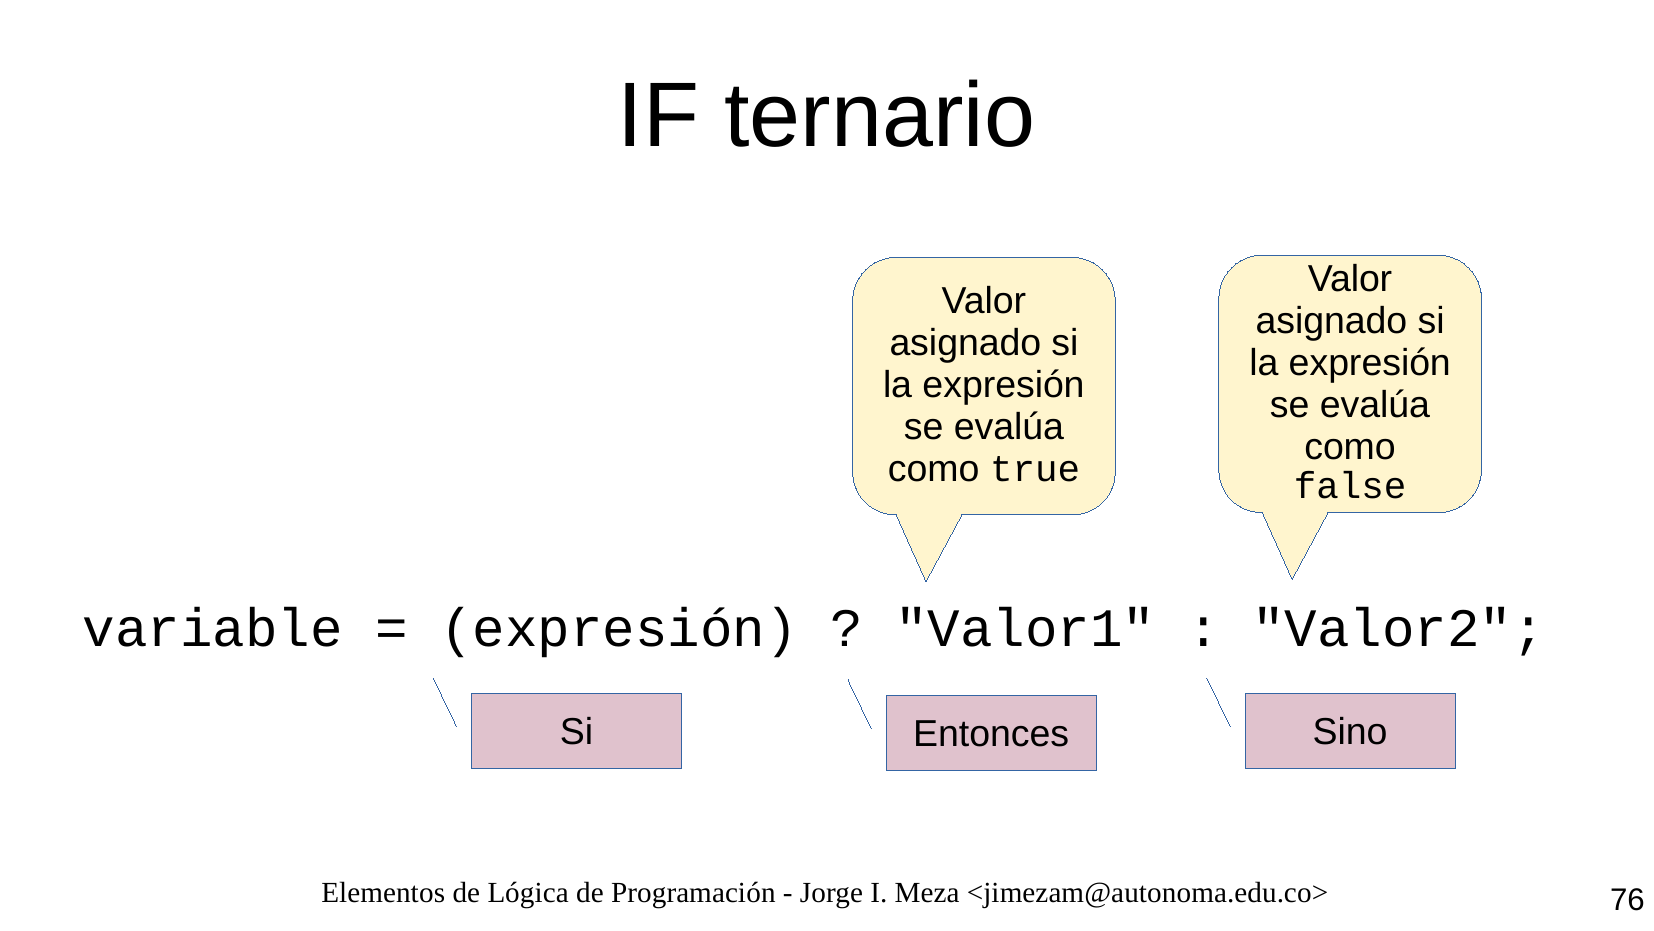

# IF ternario
Valor asignado si la expresión se evalúa como false
Valor asignado si la expresión se evalúa como true
variable = (expresión) ? "Valor1" : "Valor2";
Si
Sino
Entonces
Elementos de Lógica de Programación - Jorge I. Meza <jimezam@autonoma.edu.co>